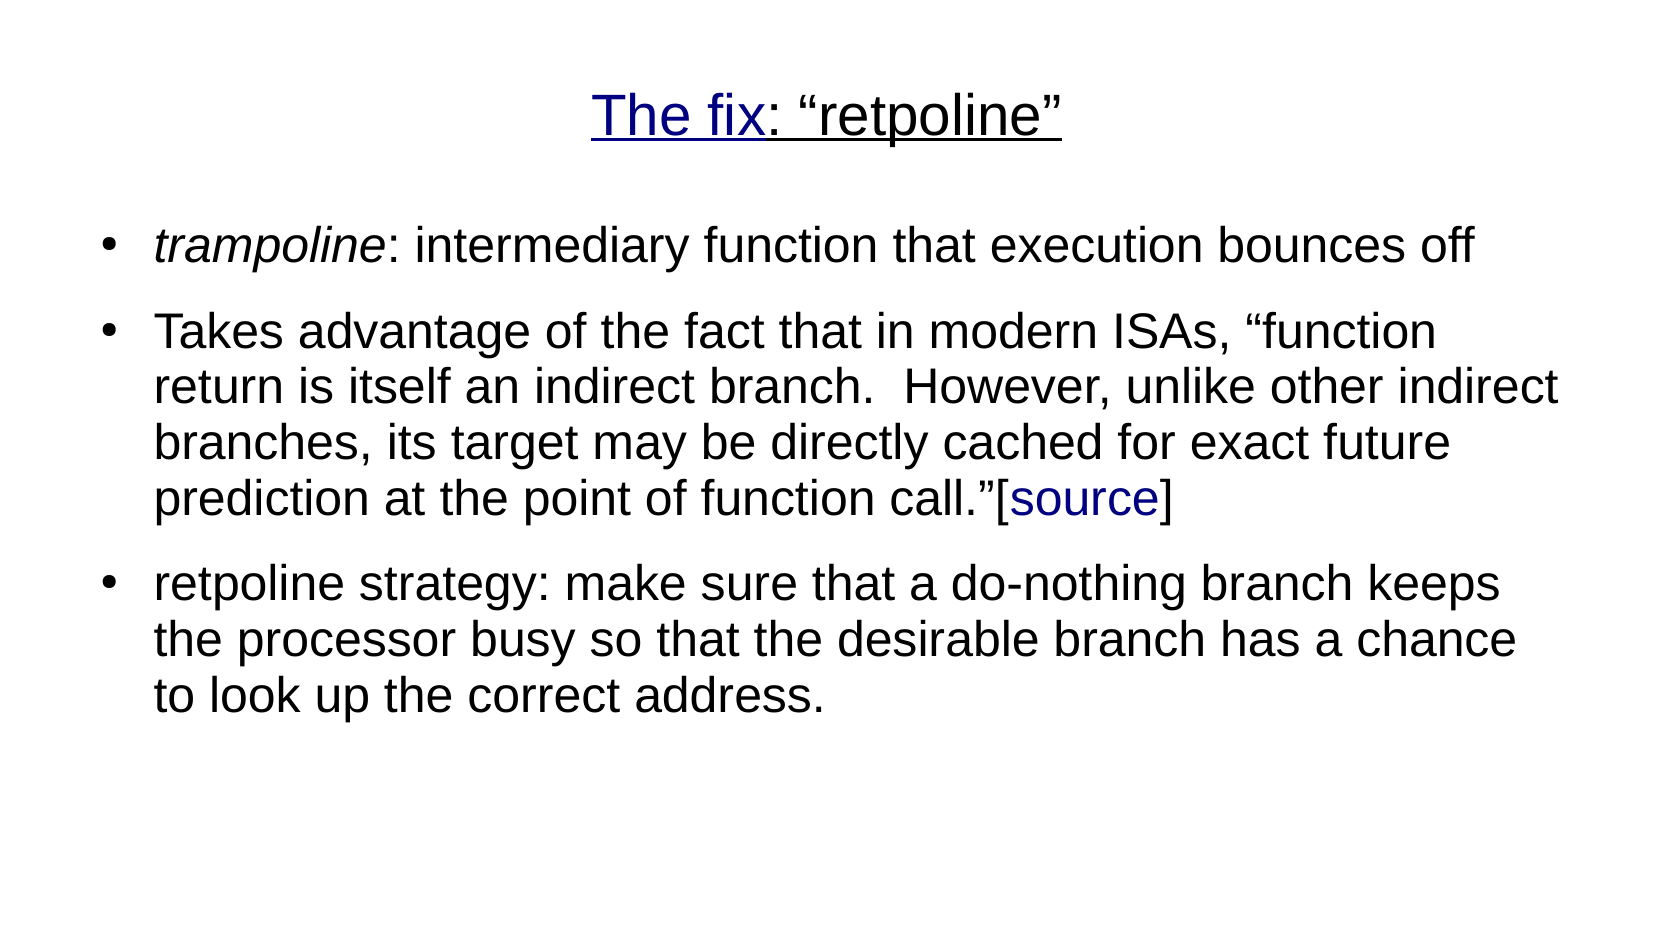

# The fix: “retpoline”
trampoline: intermediary function that execution bounces off
Takes advantage of the fact that in modern ISAs, “function return is itself an indirect branch. However, unlike other indirect branches, its target may be directly cached for exact future prediction at the point of function call.”[source]
retpoline strategy: make sure that a do-nothing branch keeps the processor busy so that the desirable branch has a chance to look up the correct address.